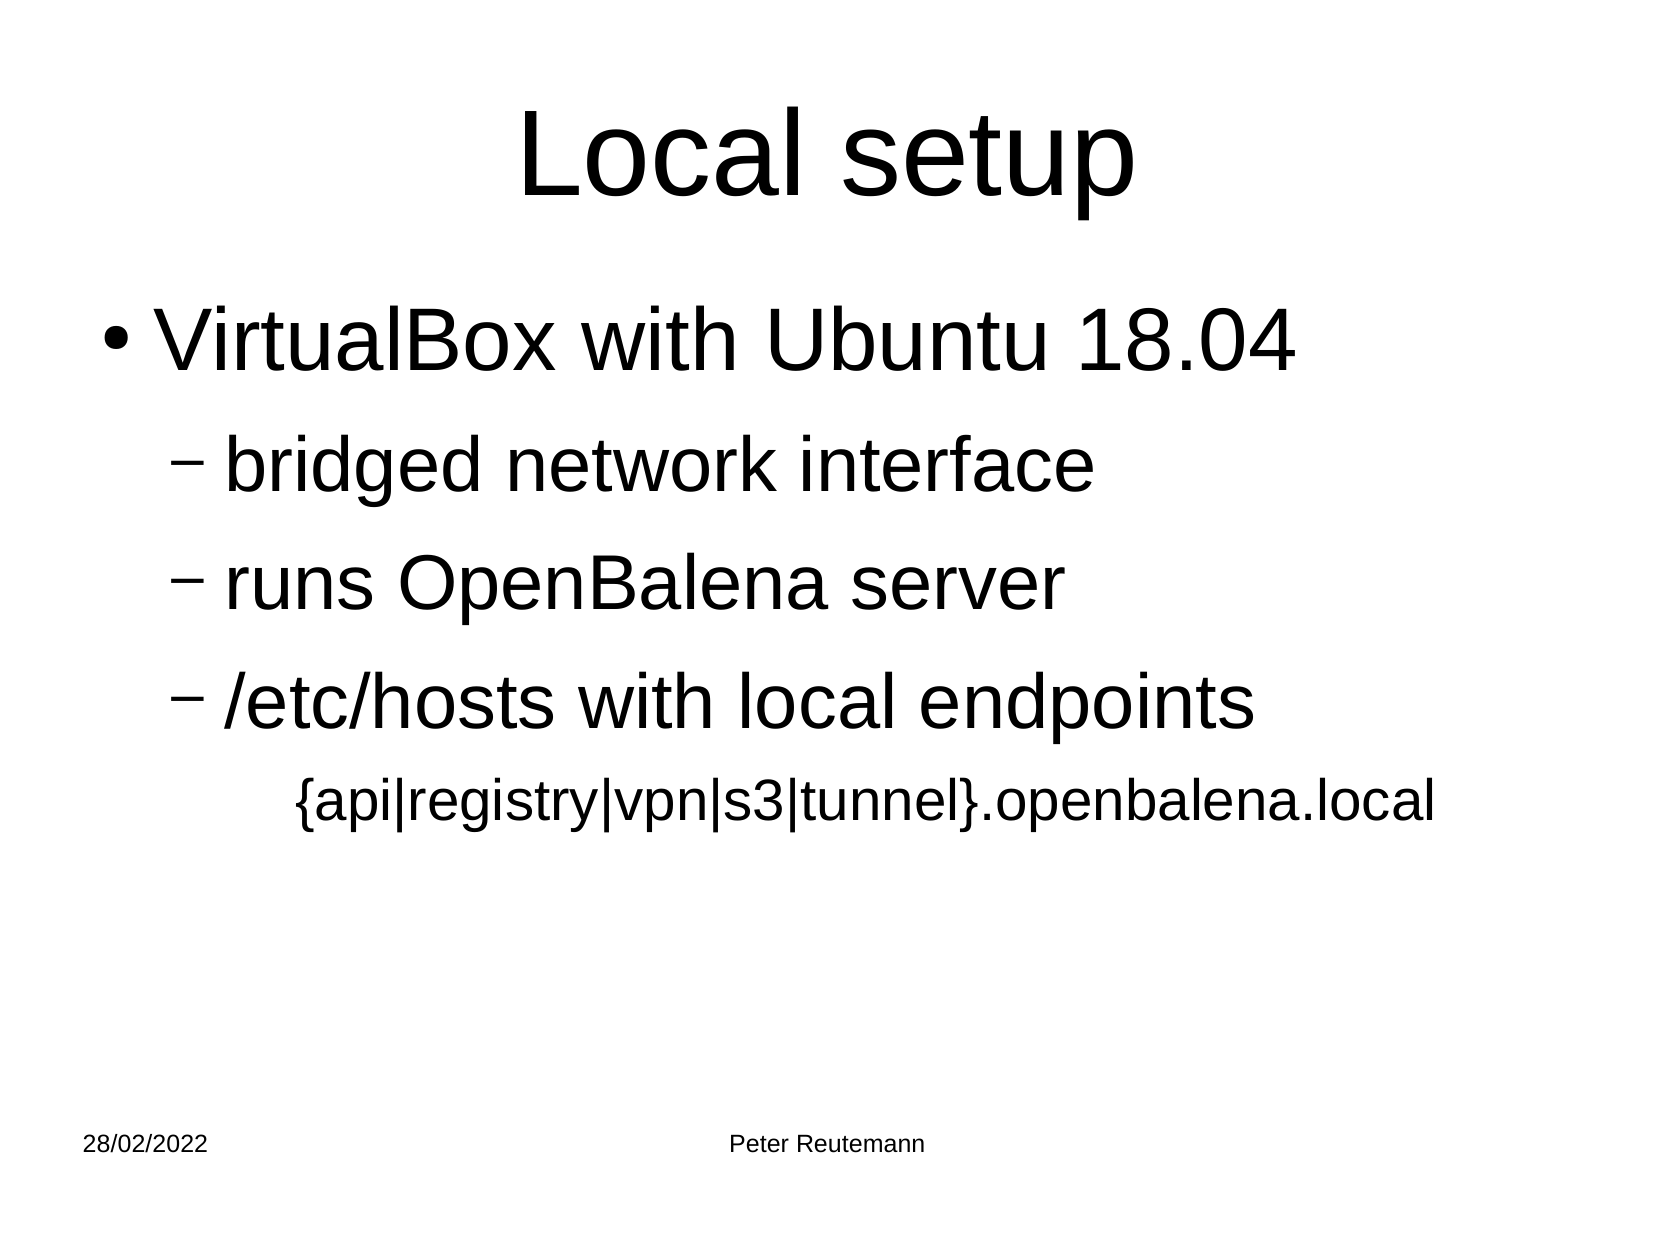

# Local setup
VirtualBox with Ubuntu 18.04
bridged network interface
runs OpenBalena server
/etc/hosts with local endpoints
{api|registry|vpn|s3|tunnel}.openbalena.local
28/02/2022
Peter Reutemann